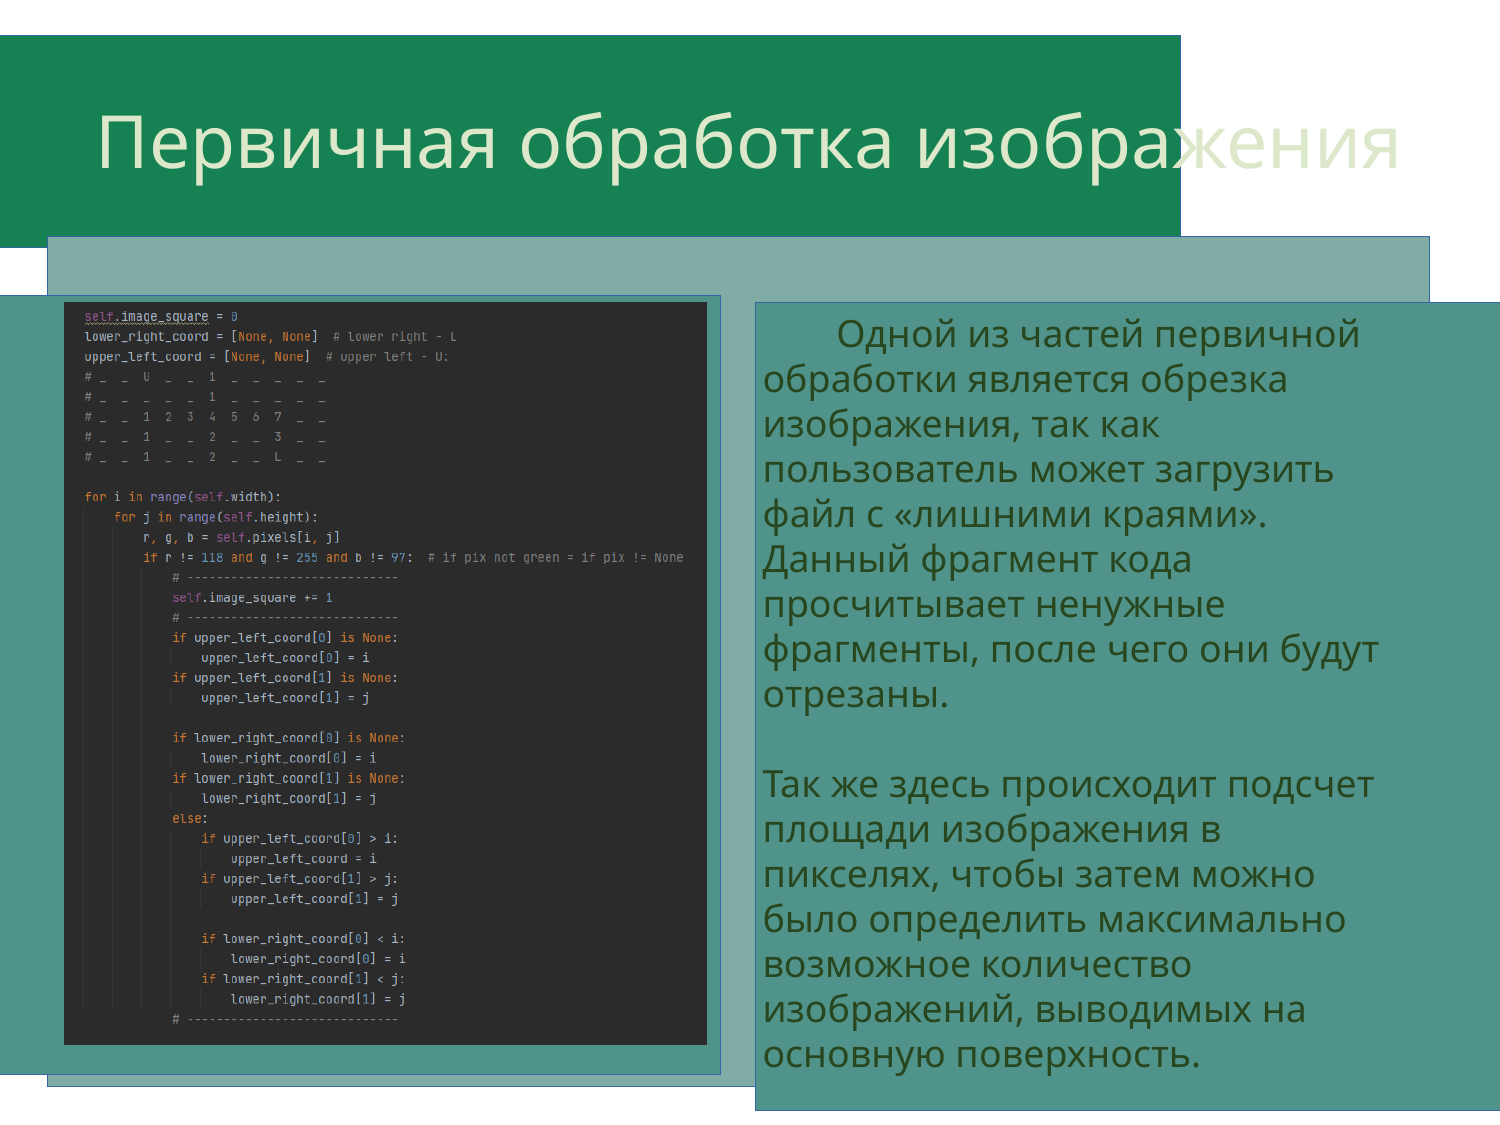

Первичная обработка изображения
	Одной из частей первичной обработки является обрезка изображения, так как пользователь может загрузить файл с «лишними краями».
Данный фрагмент кода просчитывает ненужные фрагменты, после чего они будут отрезаны.
Так же здесь происходит подсчет площади изображения в пикселях, чтобы затем можно было определить максимально возможное количество изображений, выводимых на основную поверхность.